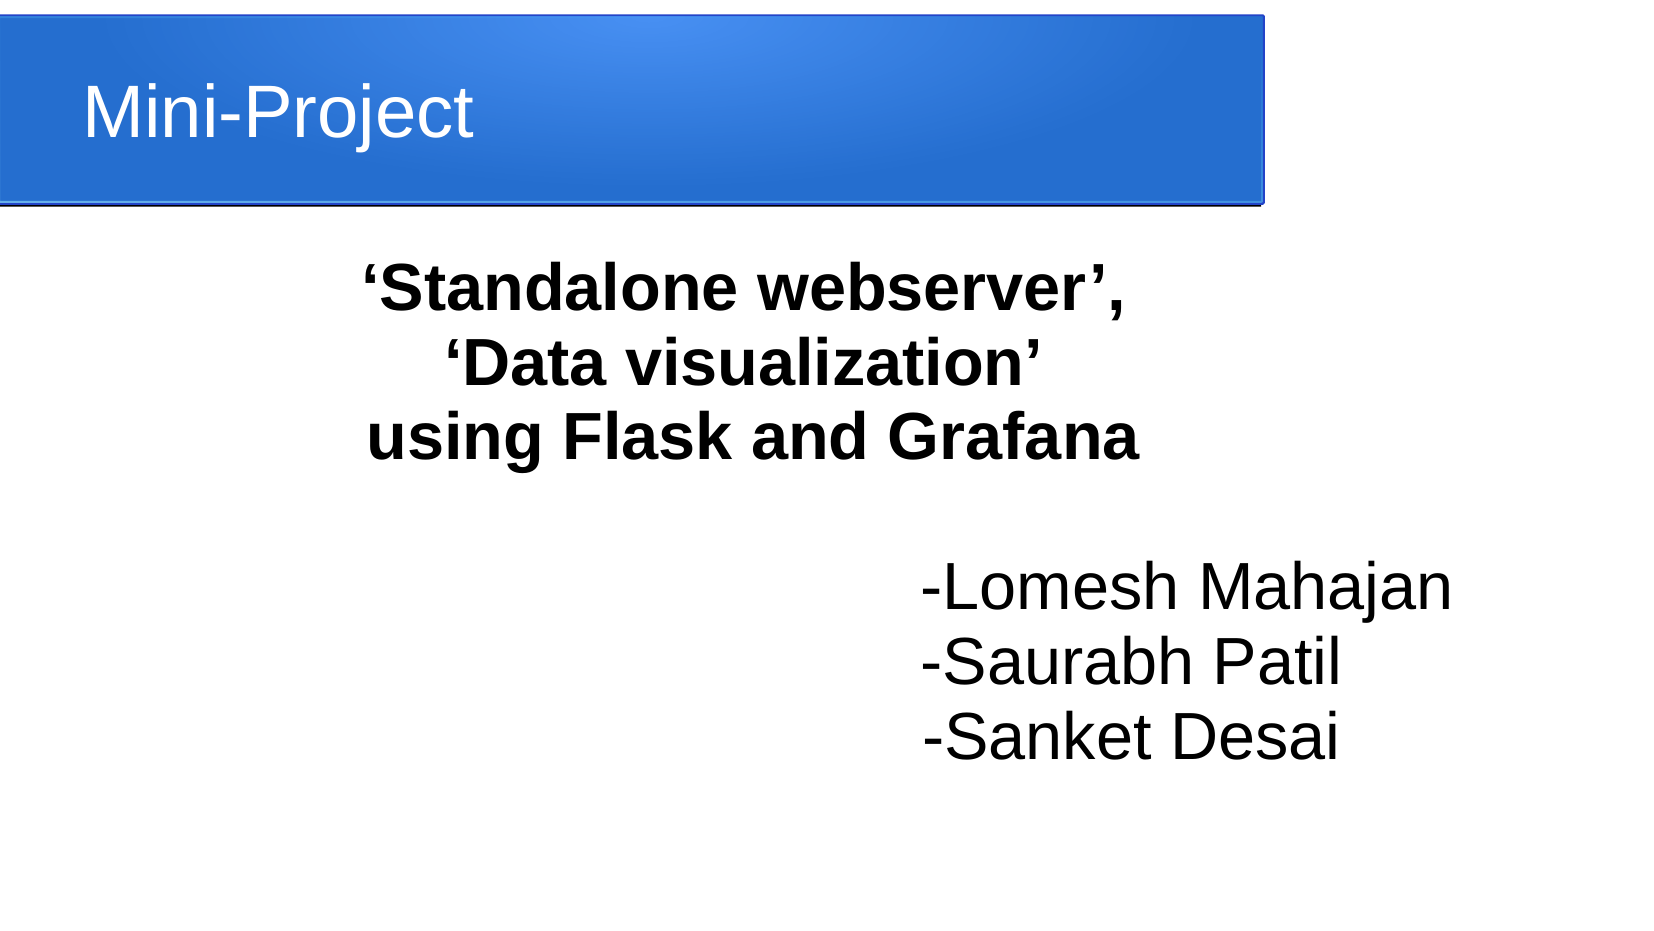

# Mini-Project
‘Standalone webserver’,
‘Data visualization’
 using Flask and Grafana
	 										 	-Lomesh Mahajan
										 -Saurabh Patil
										 -Sanket Desai